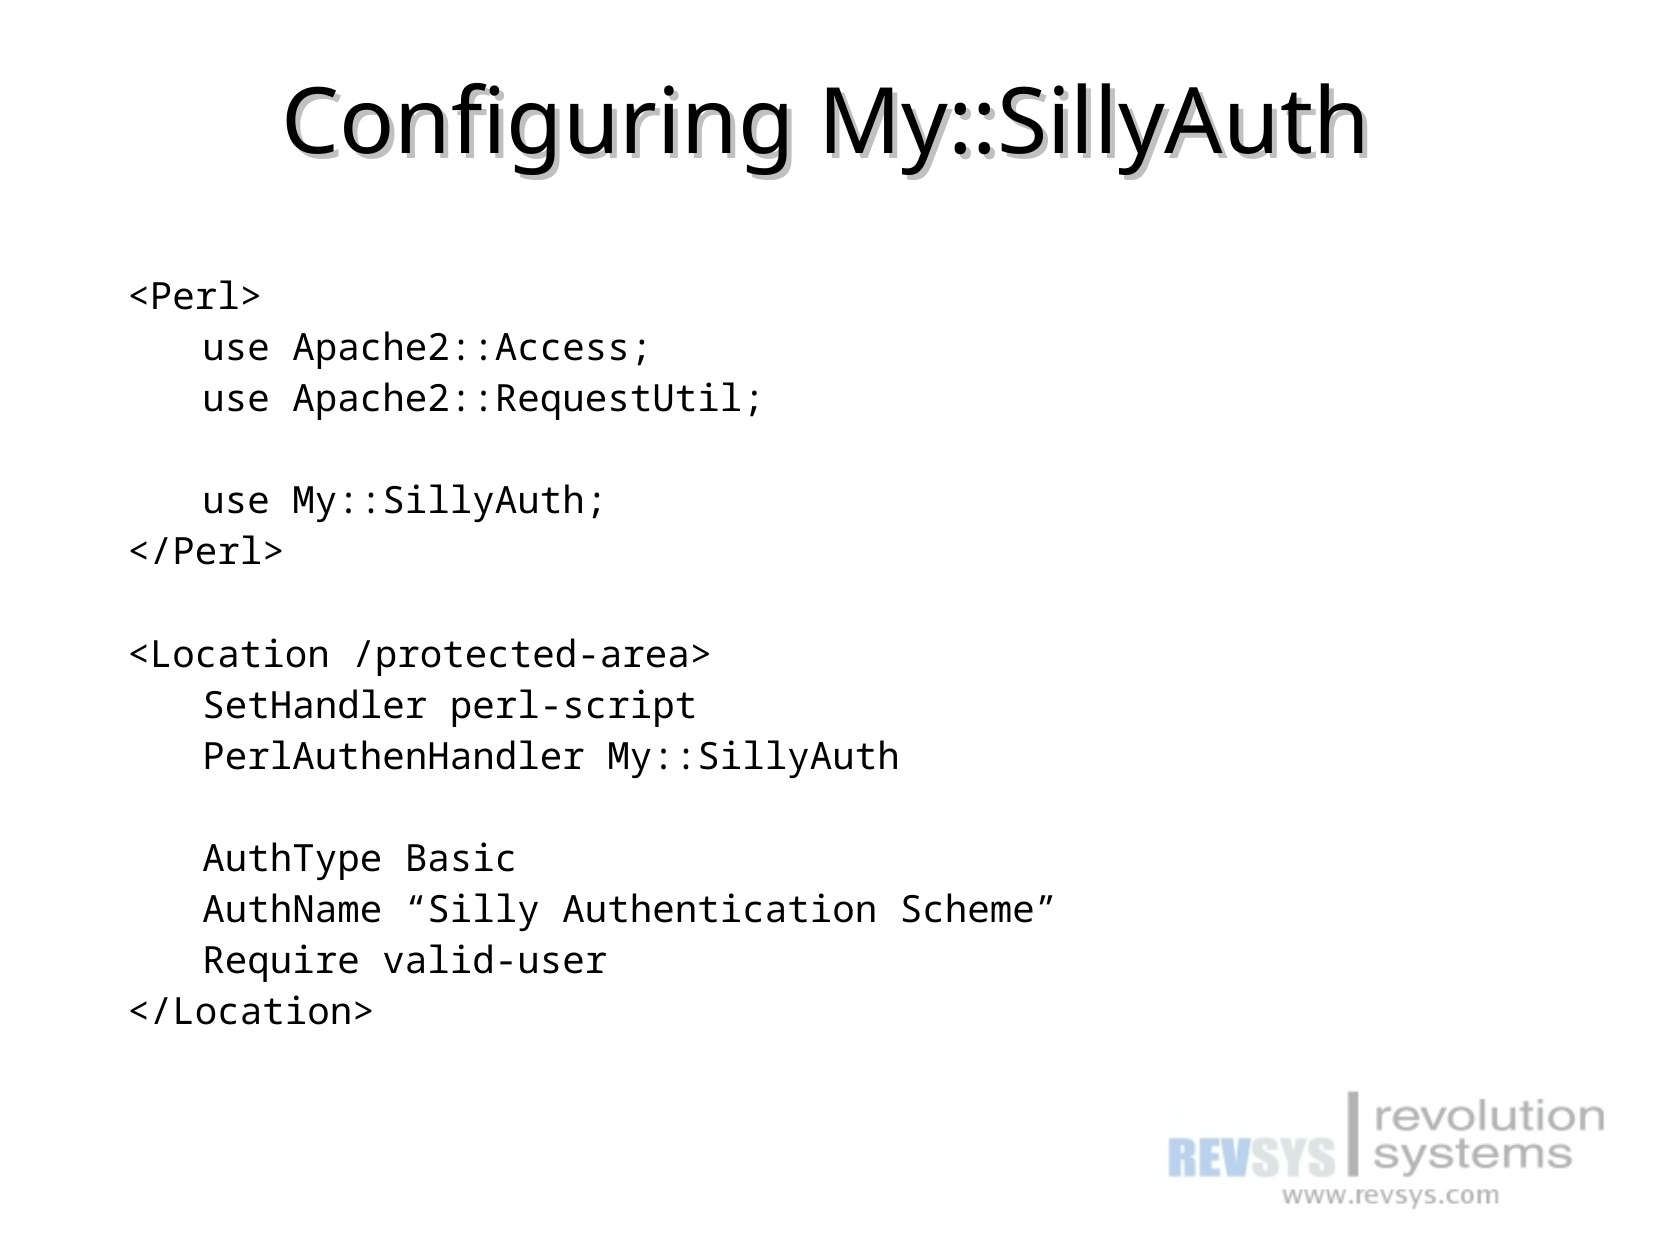

# Configuring My::SillyAuth
<Perl>
	use Apache2::Access;
	use Apache2::RequestUtil;
	use My::SillyAuth;
</Perl>
<Location /protected-area>
	SetHandler perl-script
	PerlAuthenHandler My::SillyAuth
	AuthType Basic
	AuthName “Silly Authentication Scheme”
	Require valid-user
</Location>